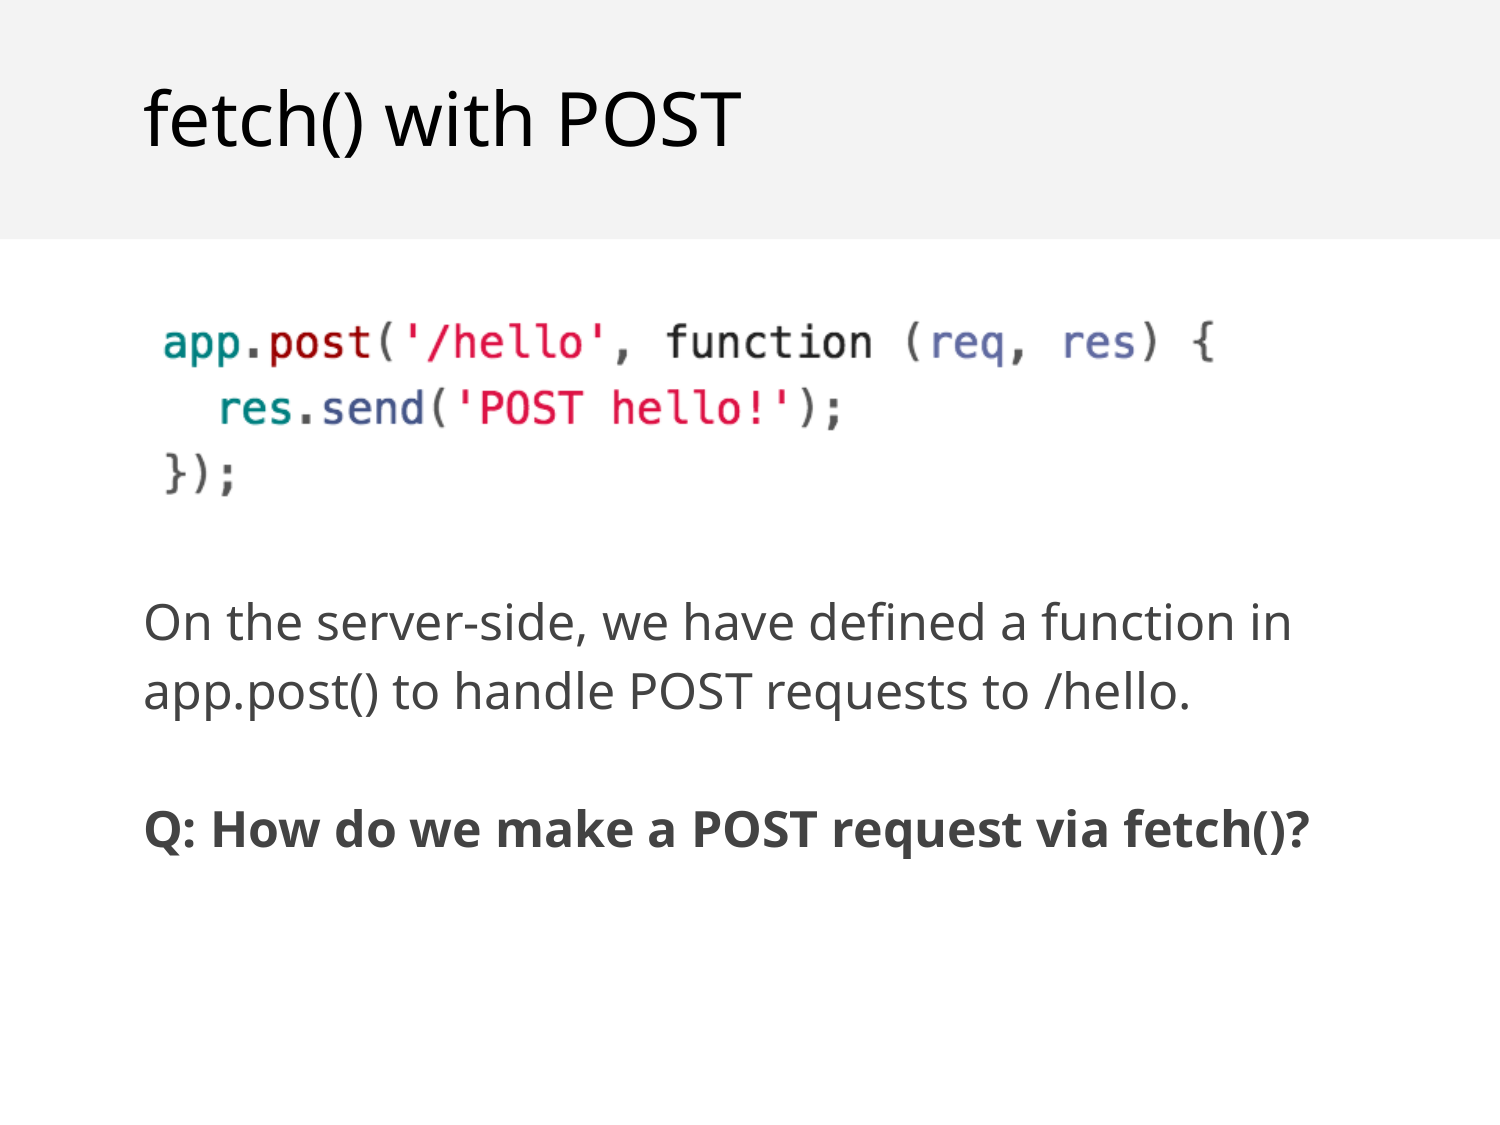

# fetch() with POST
On the server-side, we have defined a function in app.post() to handle POST requests to /hello.
Q: How do we make a POST request via fetch()?